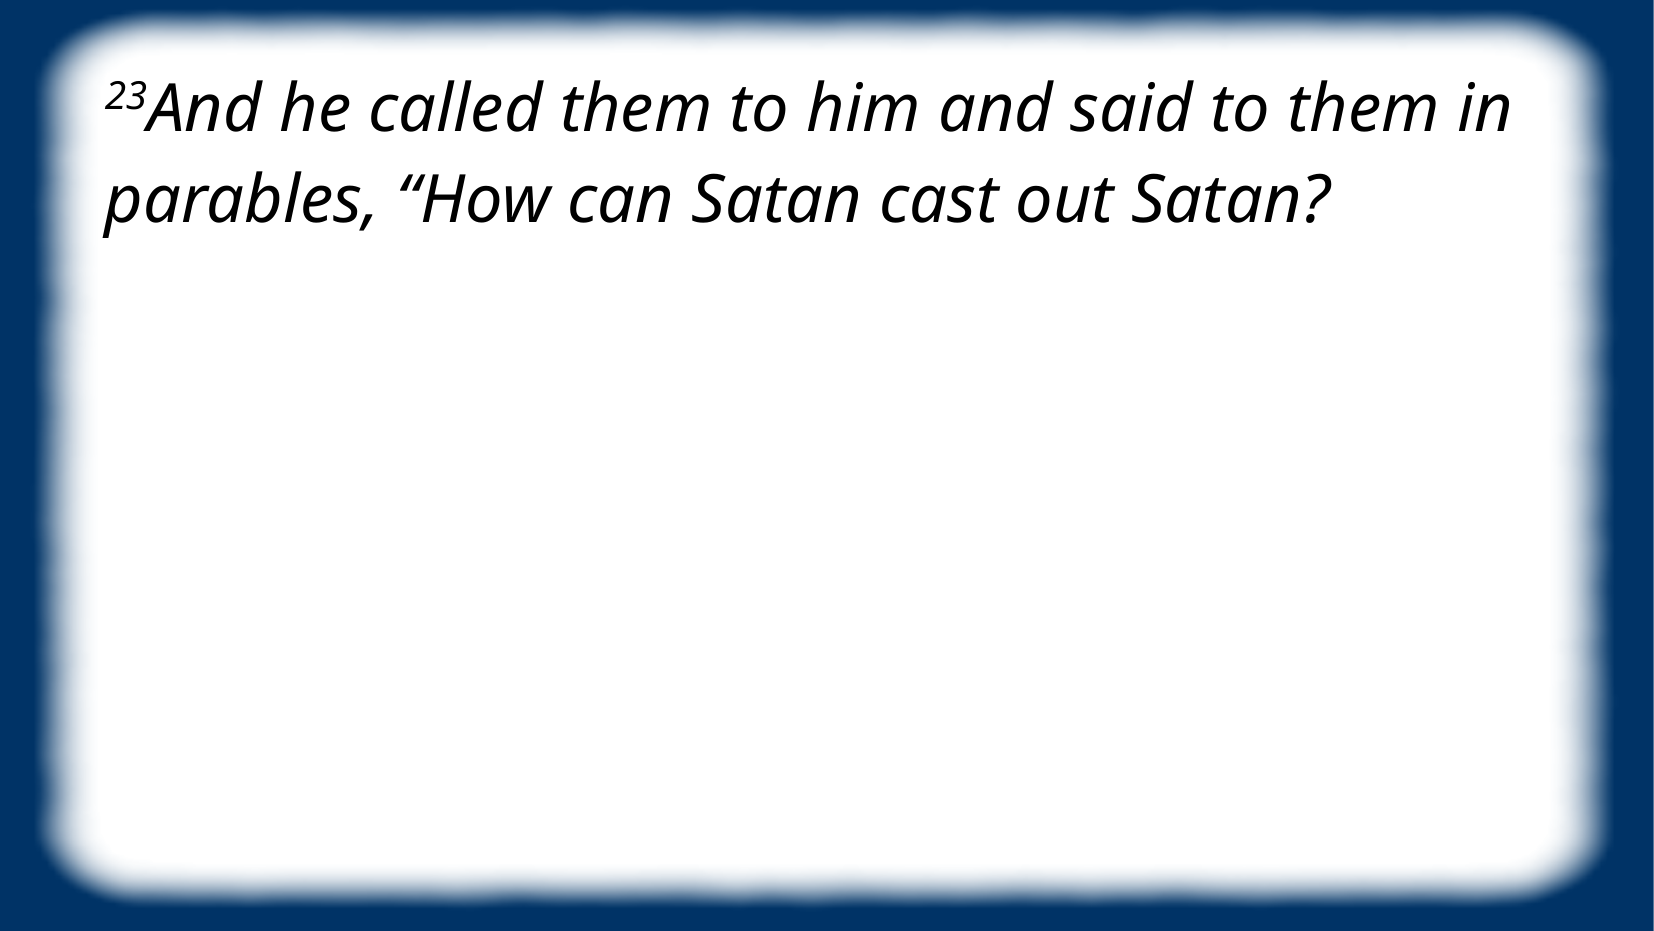

23And he called them to him and said to them in parables, “How can Satan cast out Satan?